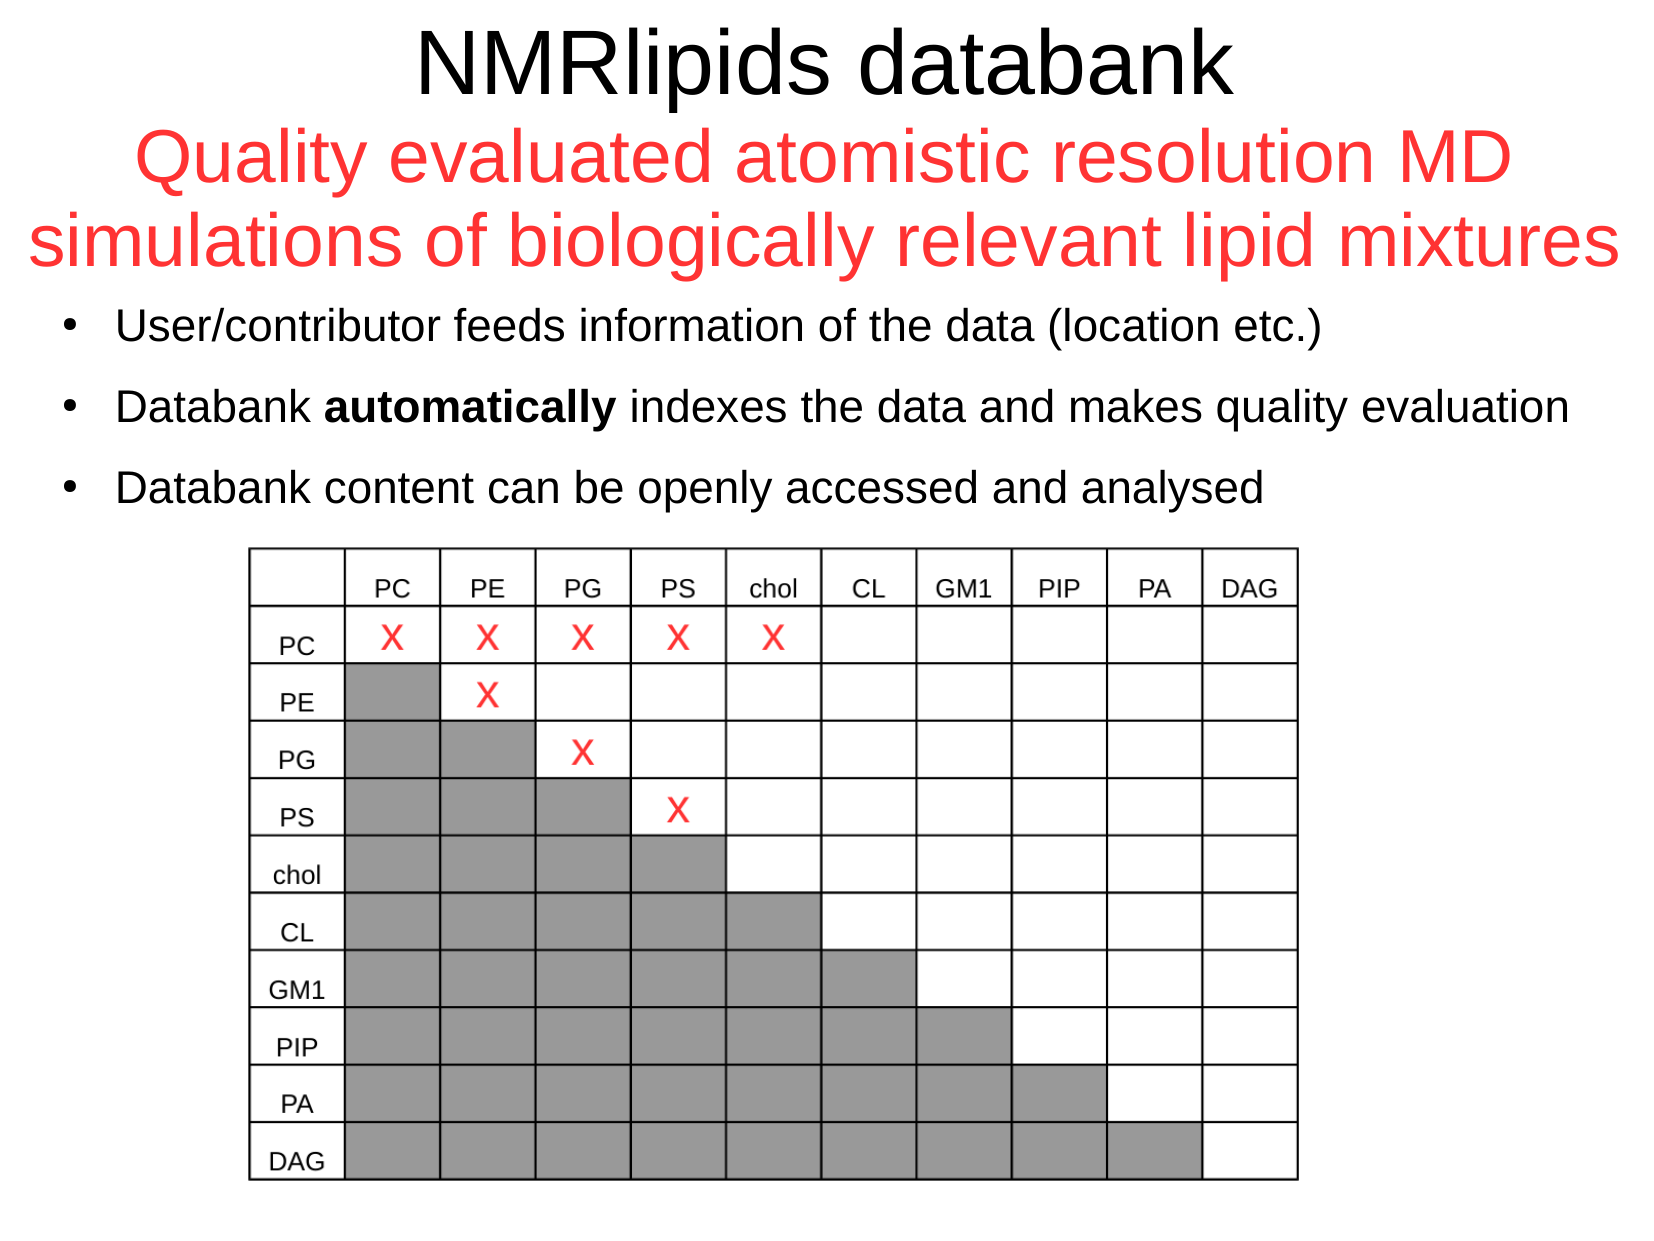

# NMRlipids databank Quality evaluated atomistic resolution MD simulations of biologically relevant lipid mixtures
User/contributor feeds information of the data (location etc.)
Databank automatically indexes the data and makes quality evaluation
Databank content can be openly accessed and analysed